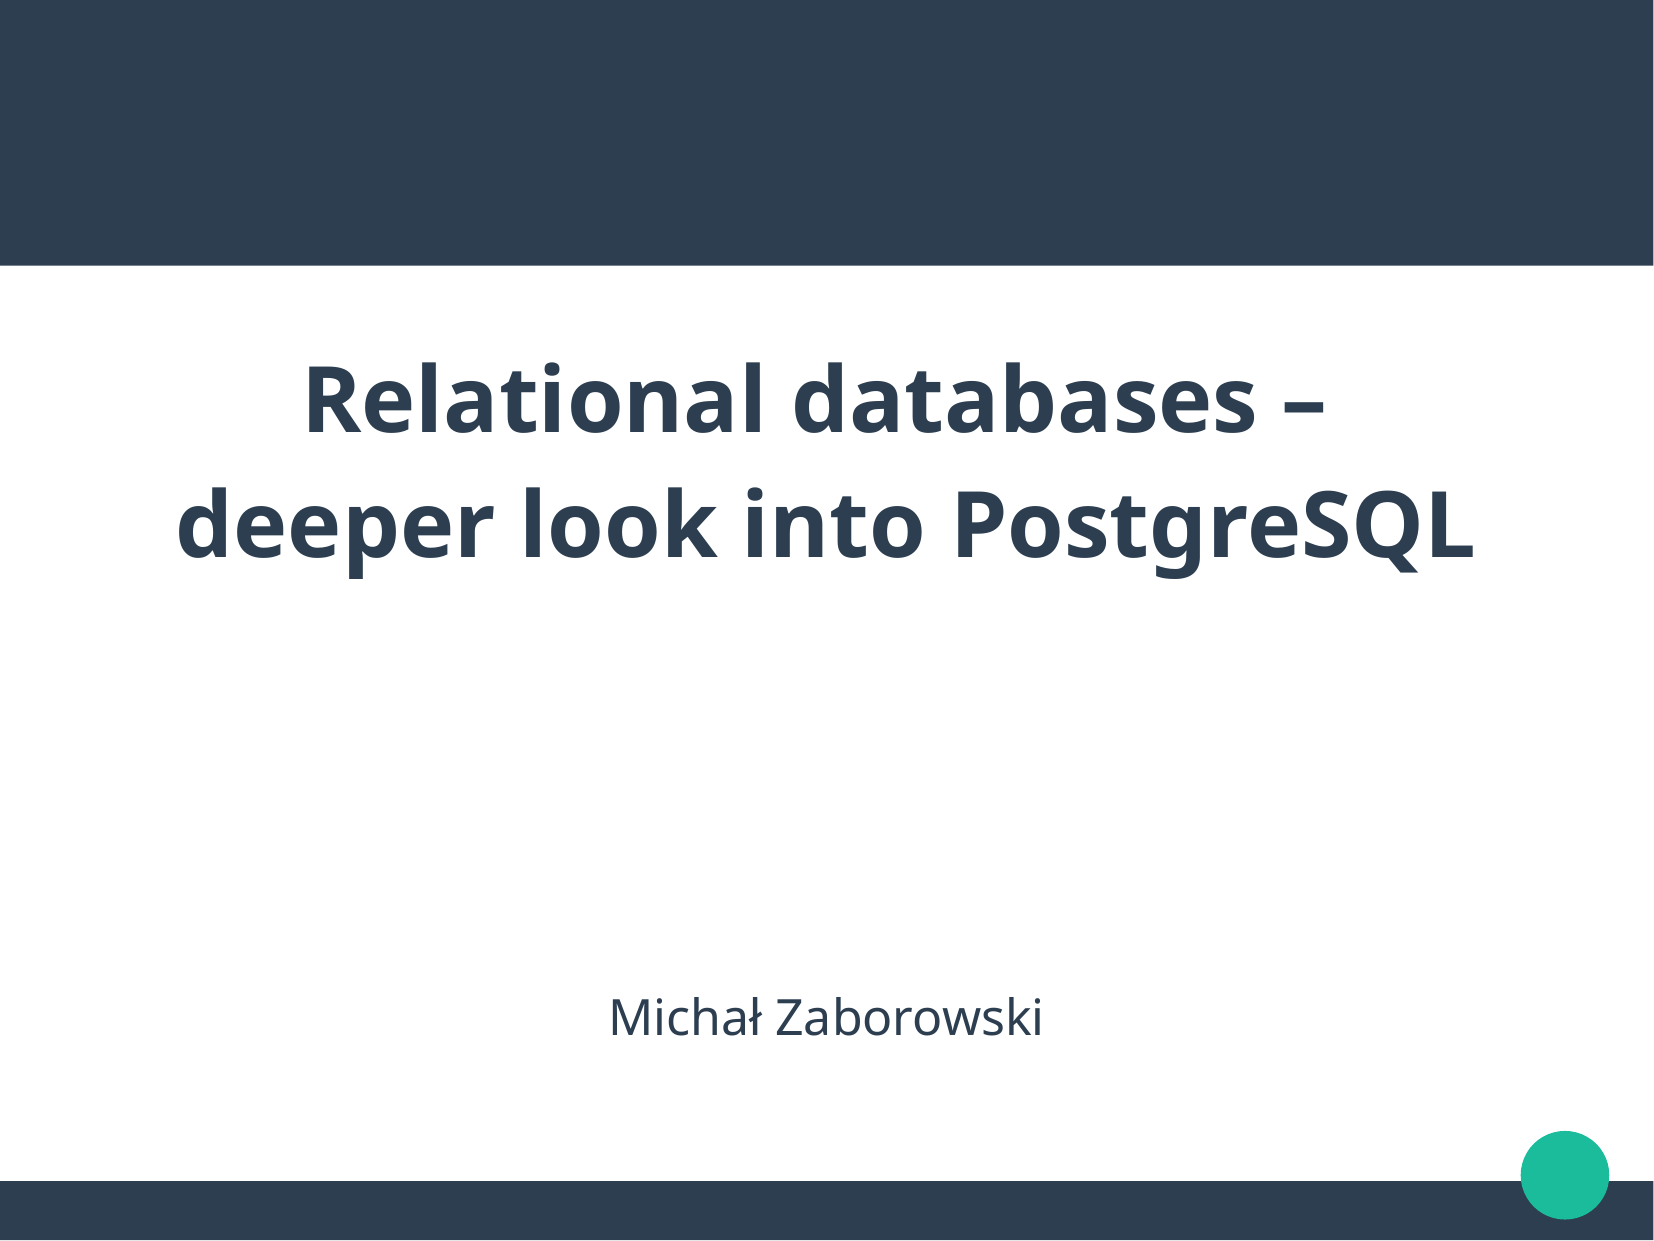

# Relational databases –
deeper look into PostgreSQL
Michał Zaborowski